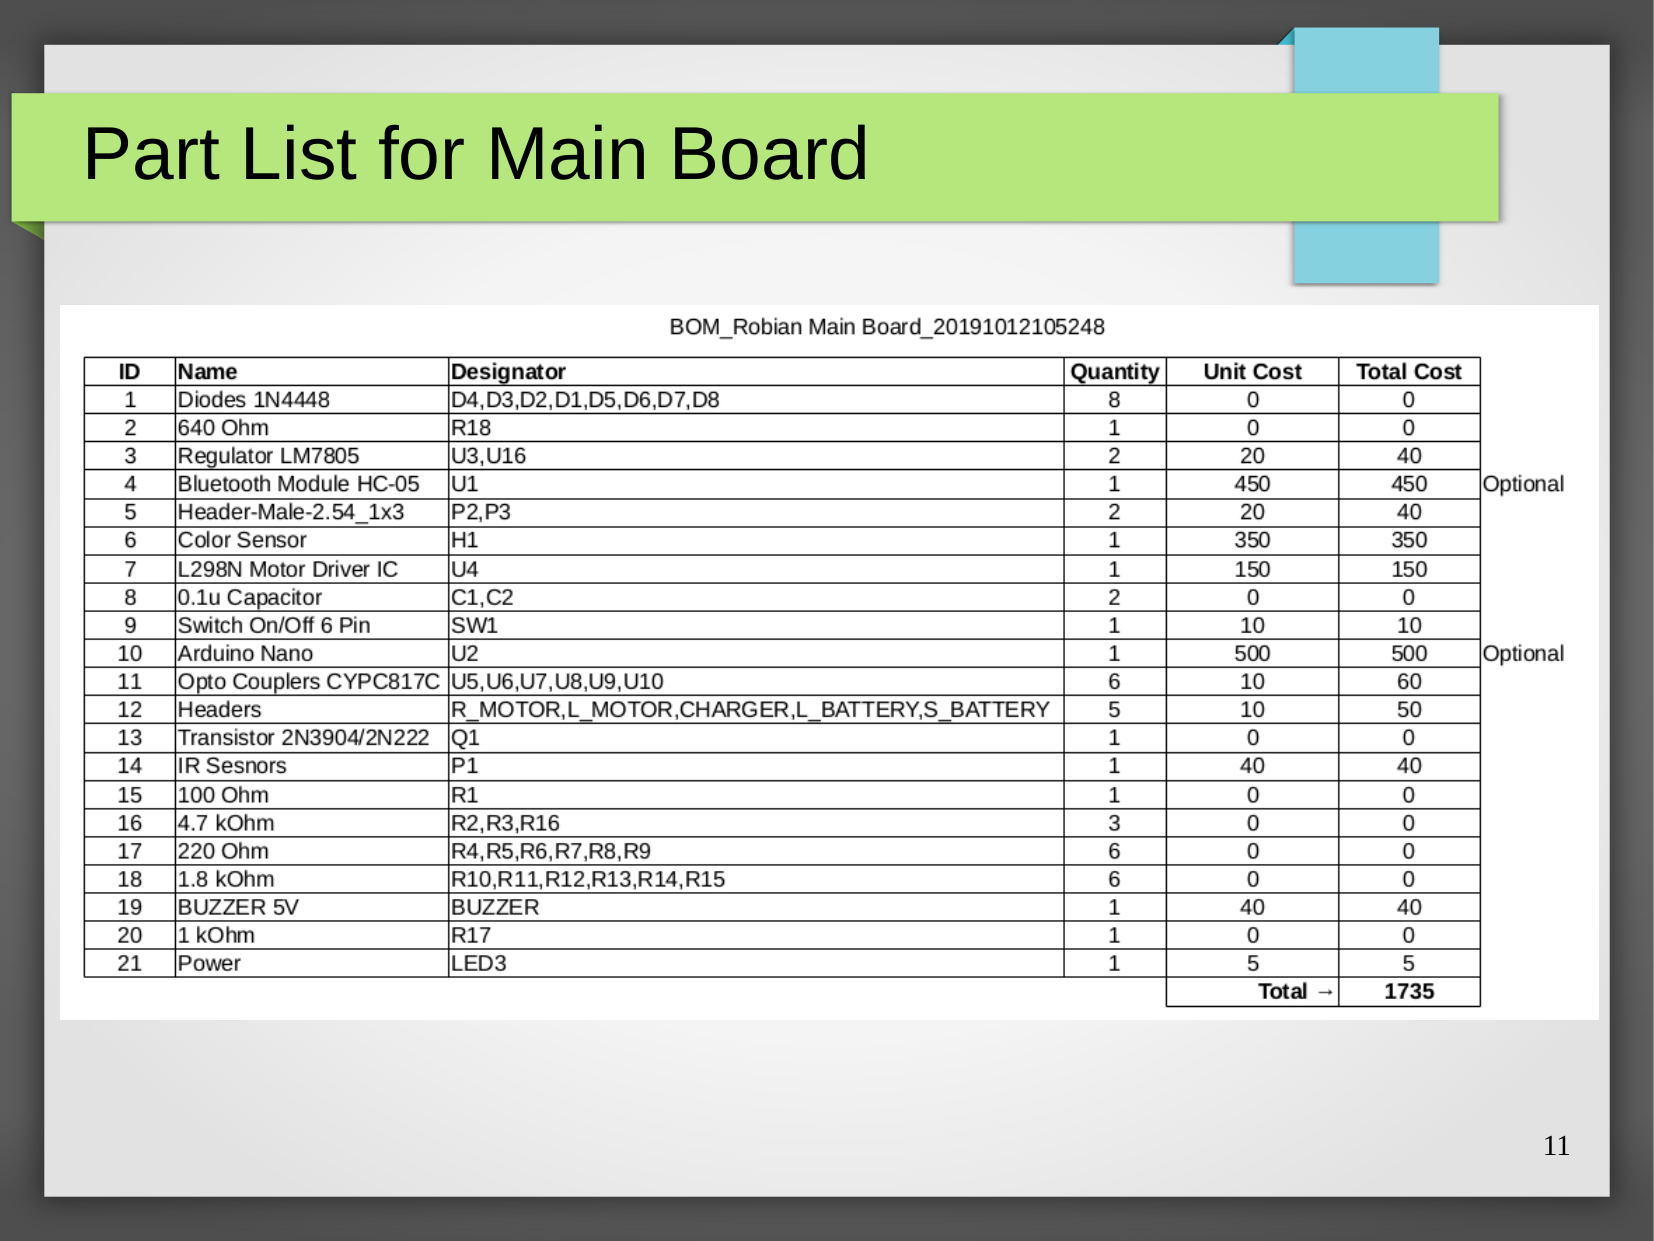

# Part List for Main Board
11